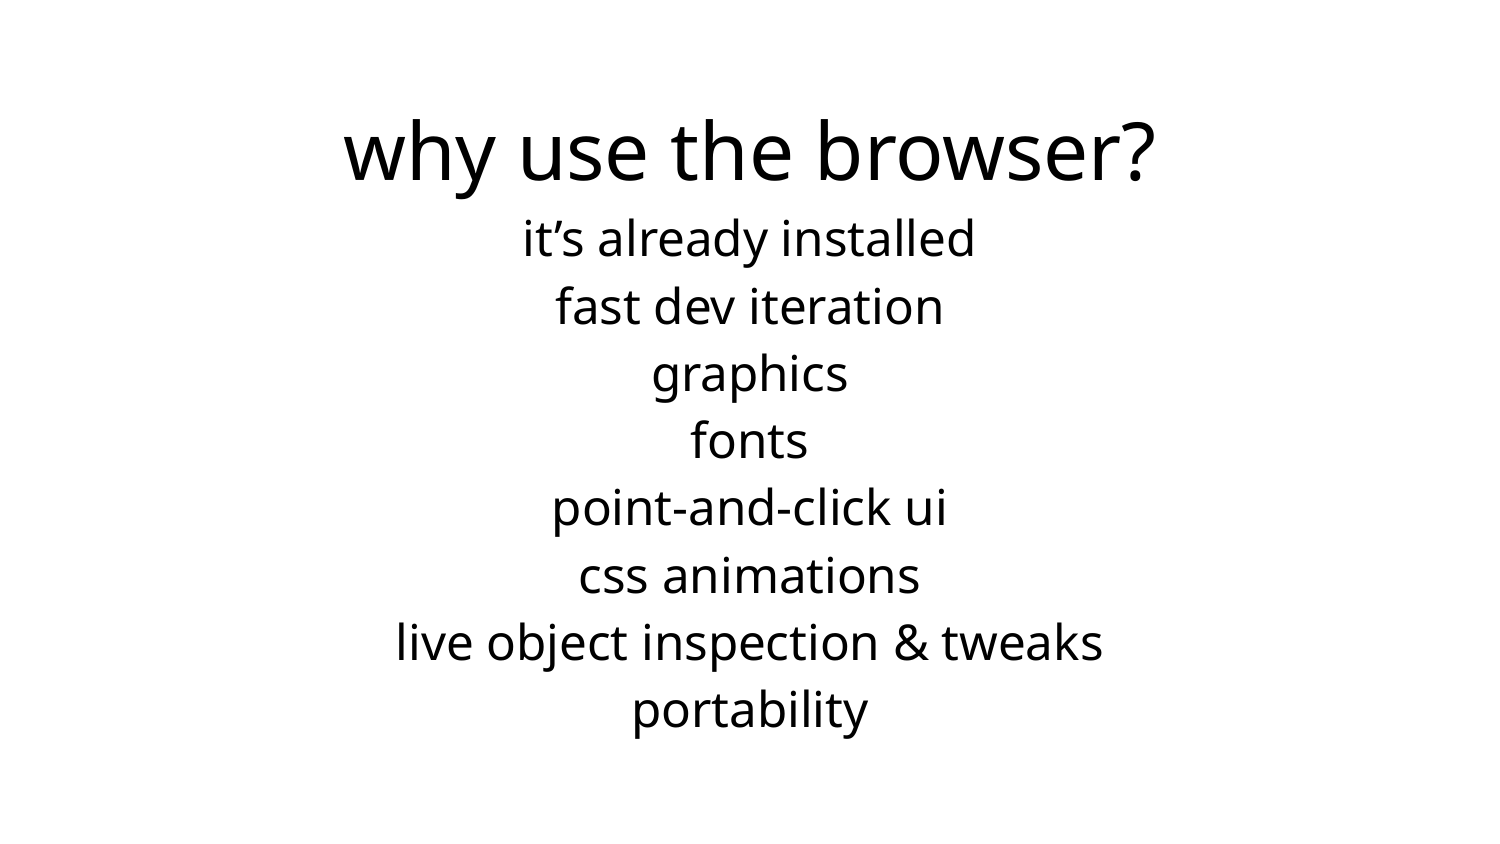

# why use the browser? it’s already installed fast dev iteration graphics fonts point-and-click ui css animations live object inspection & tweaks portability